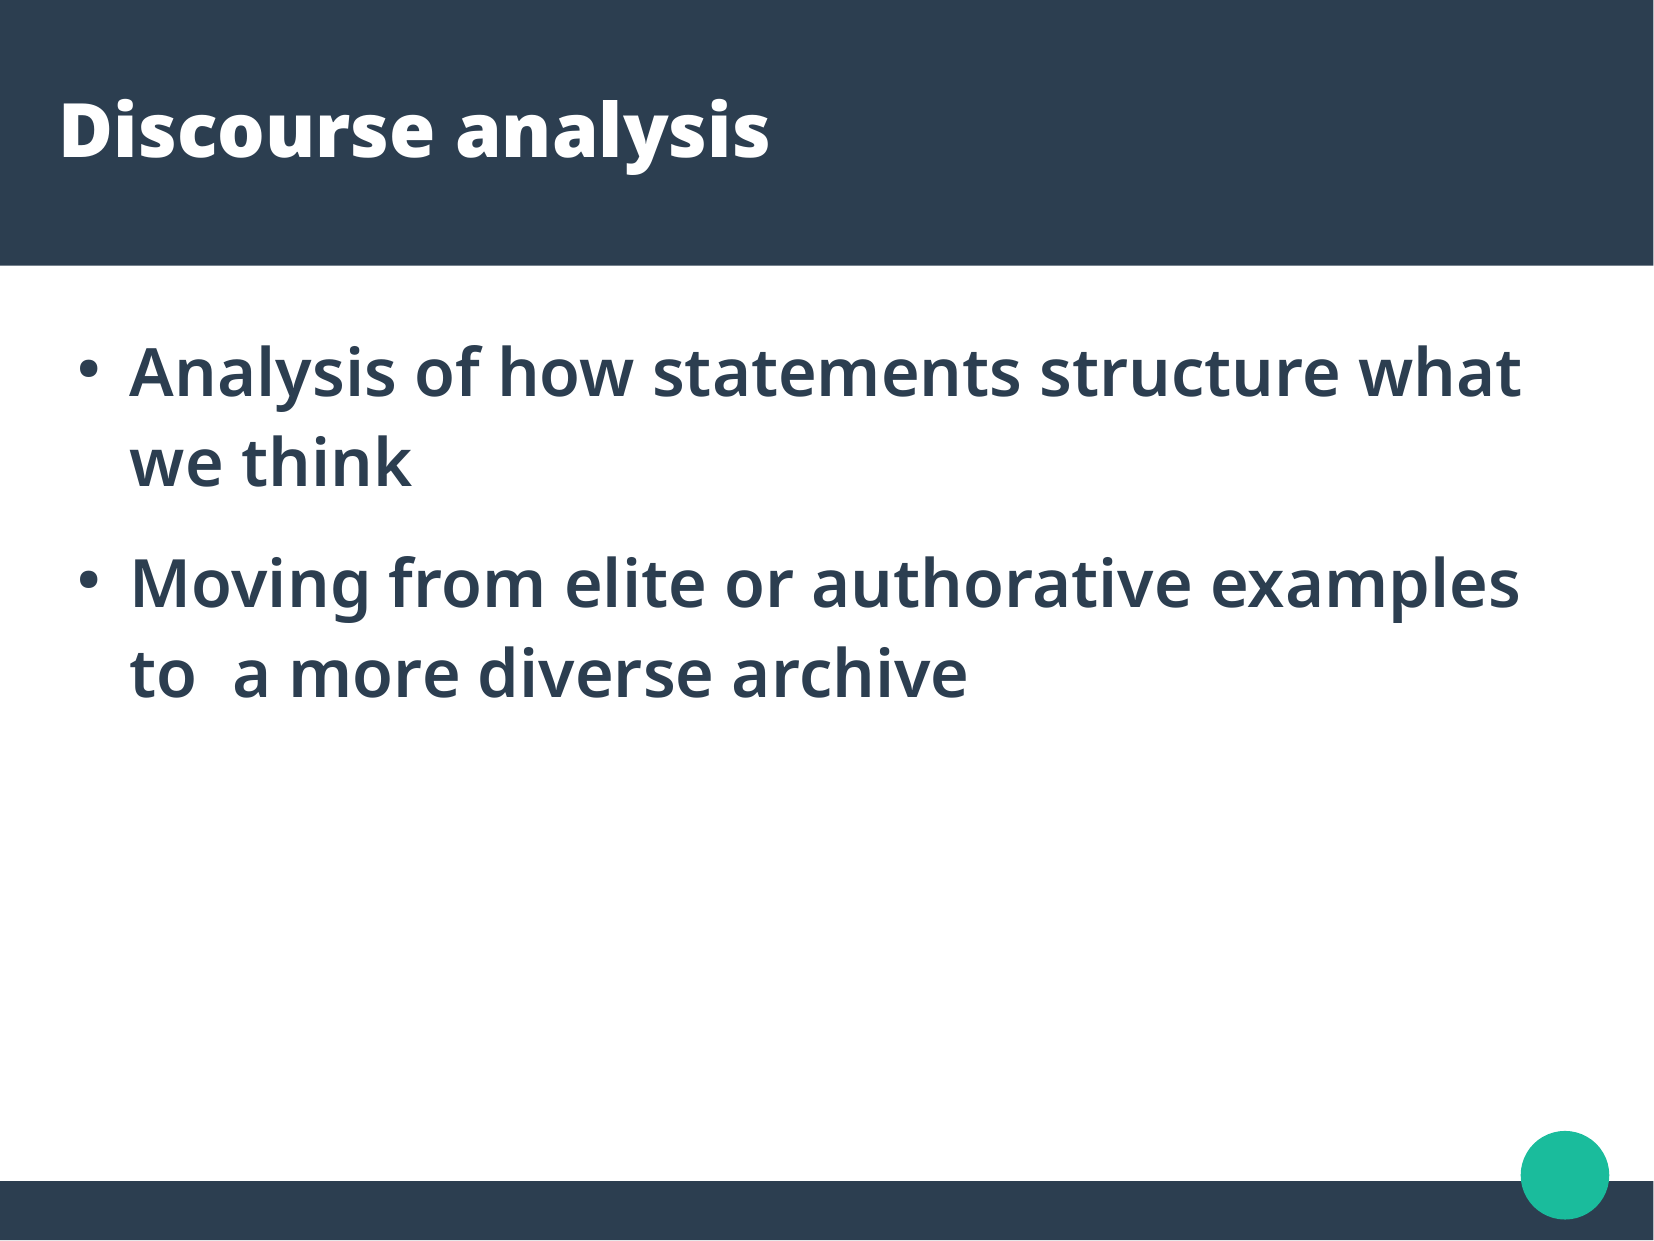

# Discourse analysis
Analysis of how statements structure what we think
Moving from elite or authorative examples to a more diverse archive